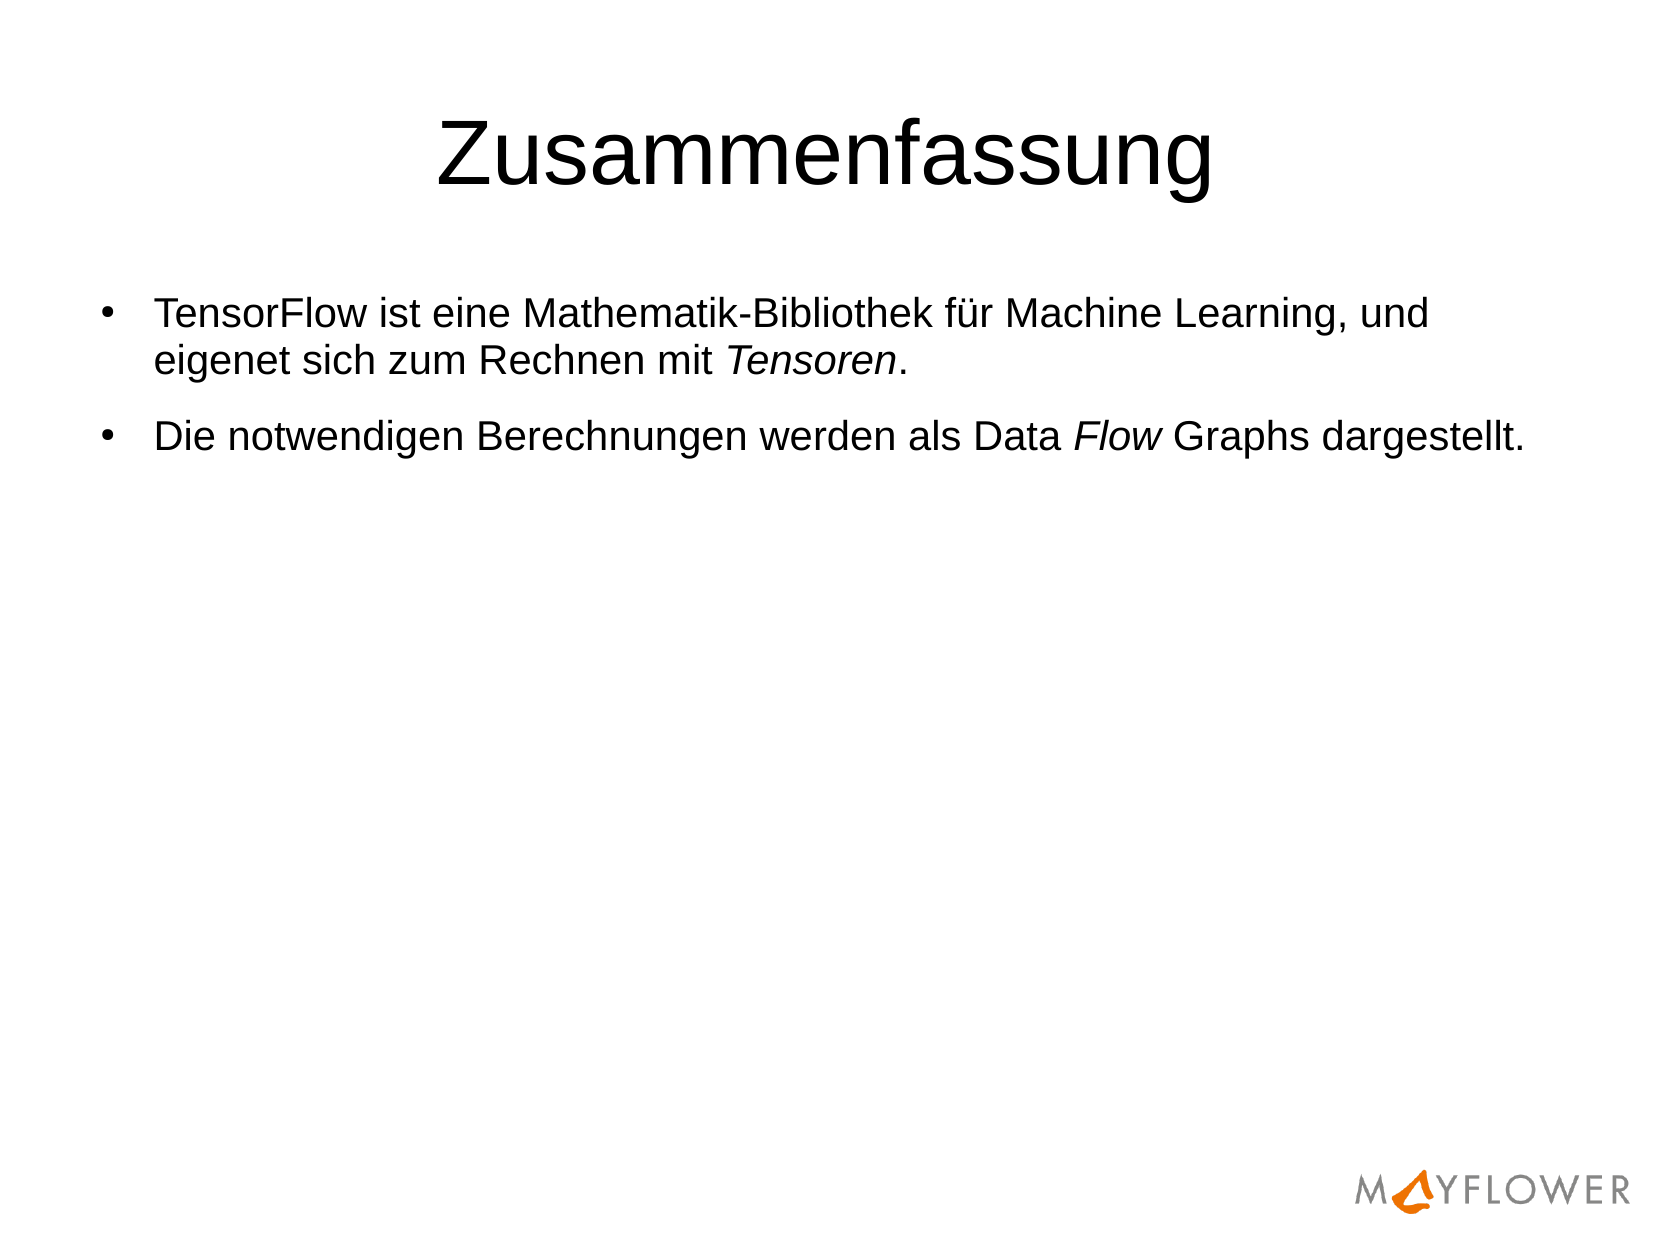

# Zusammenfassung
TensorFlow ist eine Mathematik-Bibliothek für Machine Learning, und eigenet sich zum Rechnen mit Tensoren.
Die notwendigen Berechnungen werden als Data Flow Graphs dargestellt.